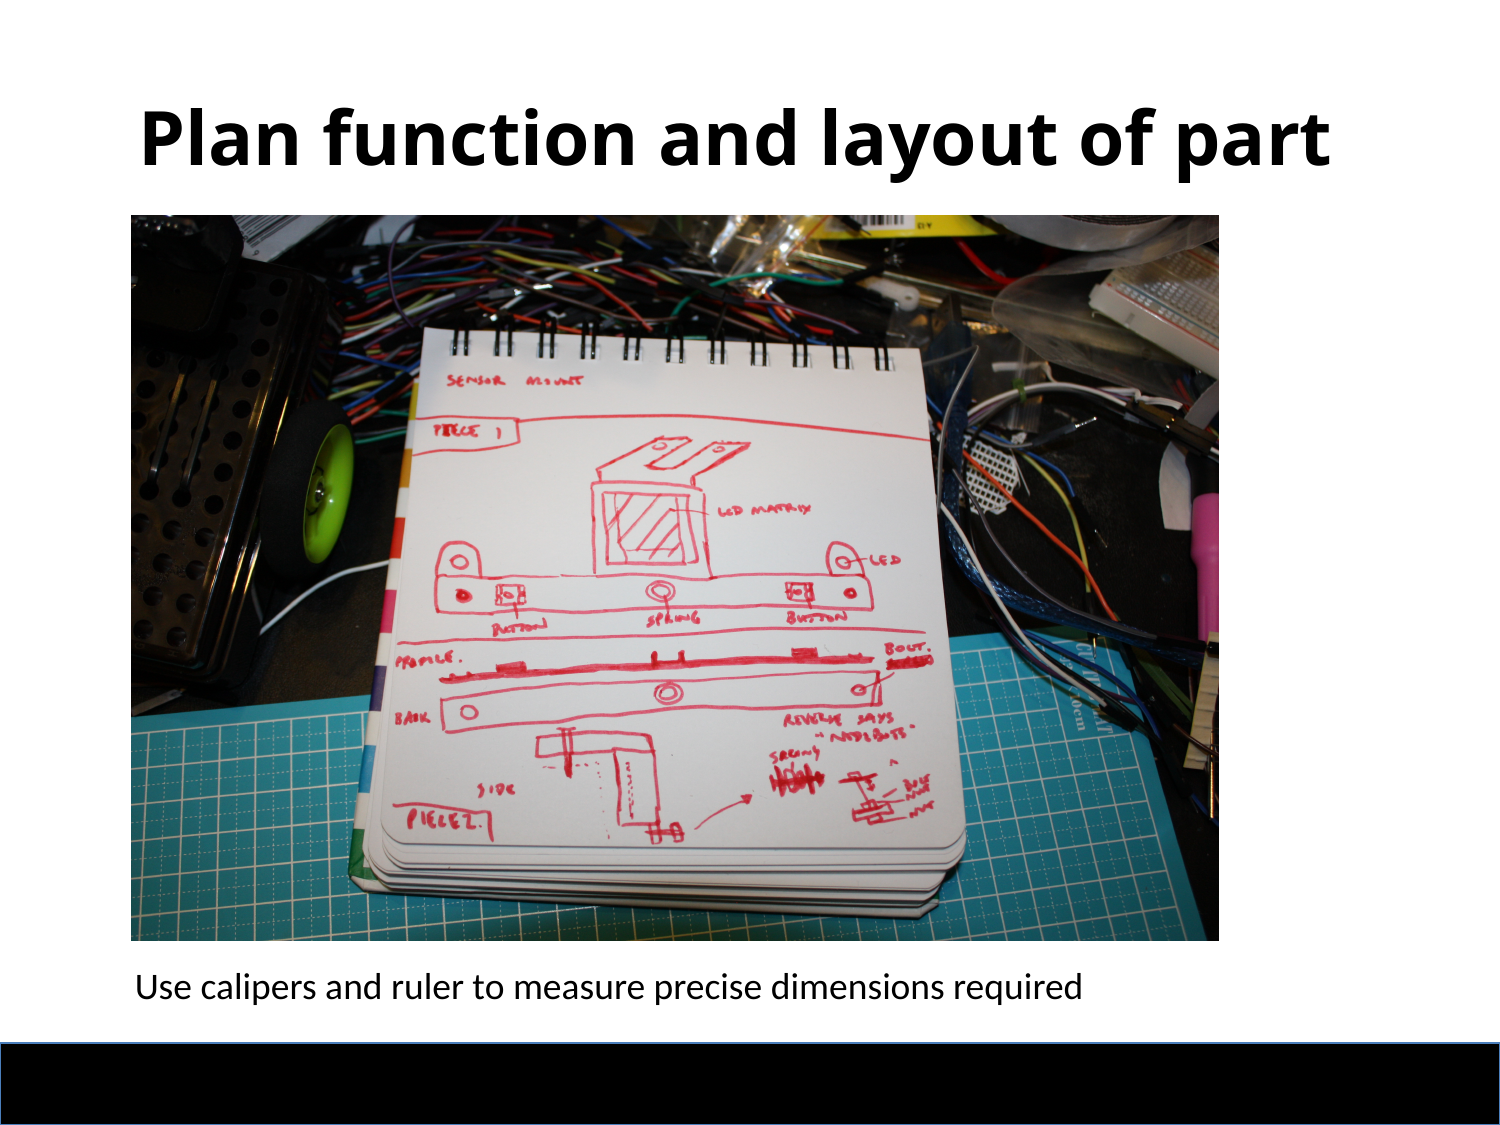

# Plan function and layout of part
Use calipers and ruler to measure precise dimensions required
Bits & Bots